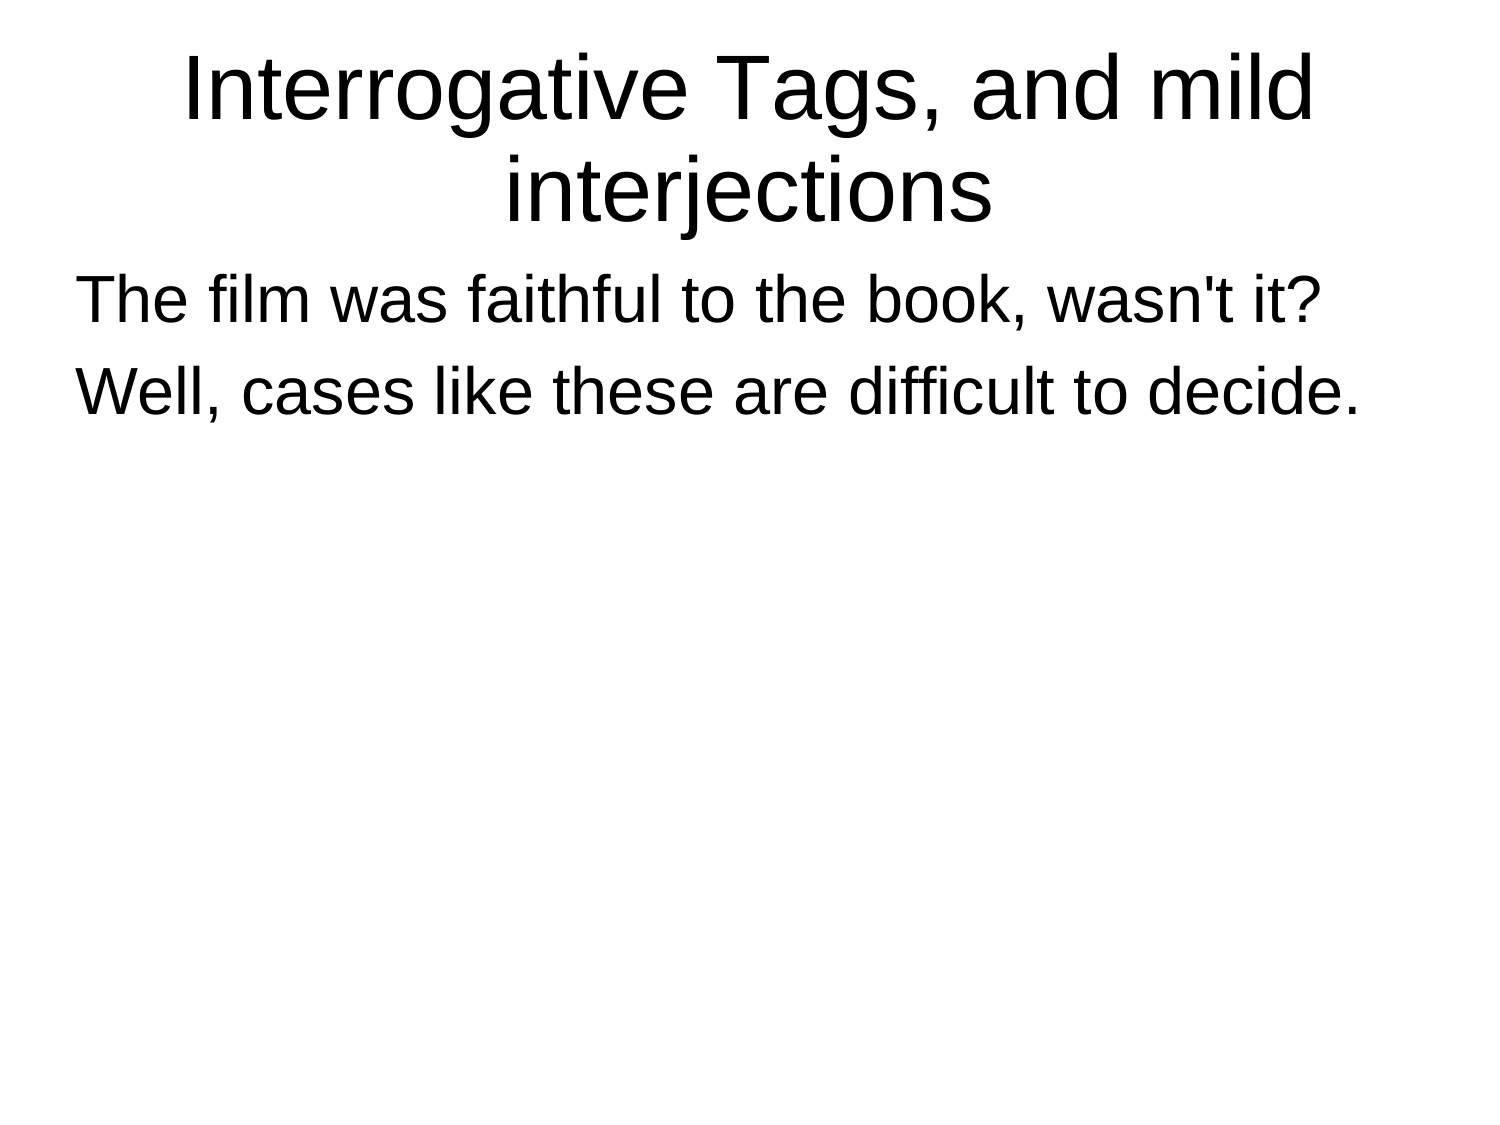

# Interrogative Tags, and mild interjections
The film was faithful to the book, wasn't it?
Well, cases like these are difficult to decide.